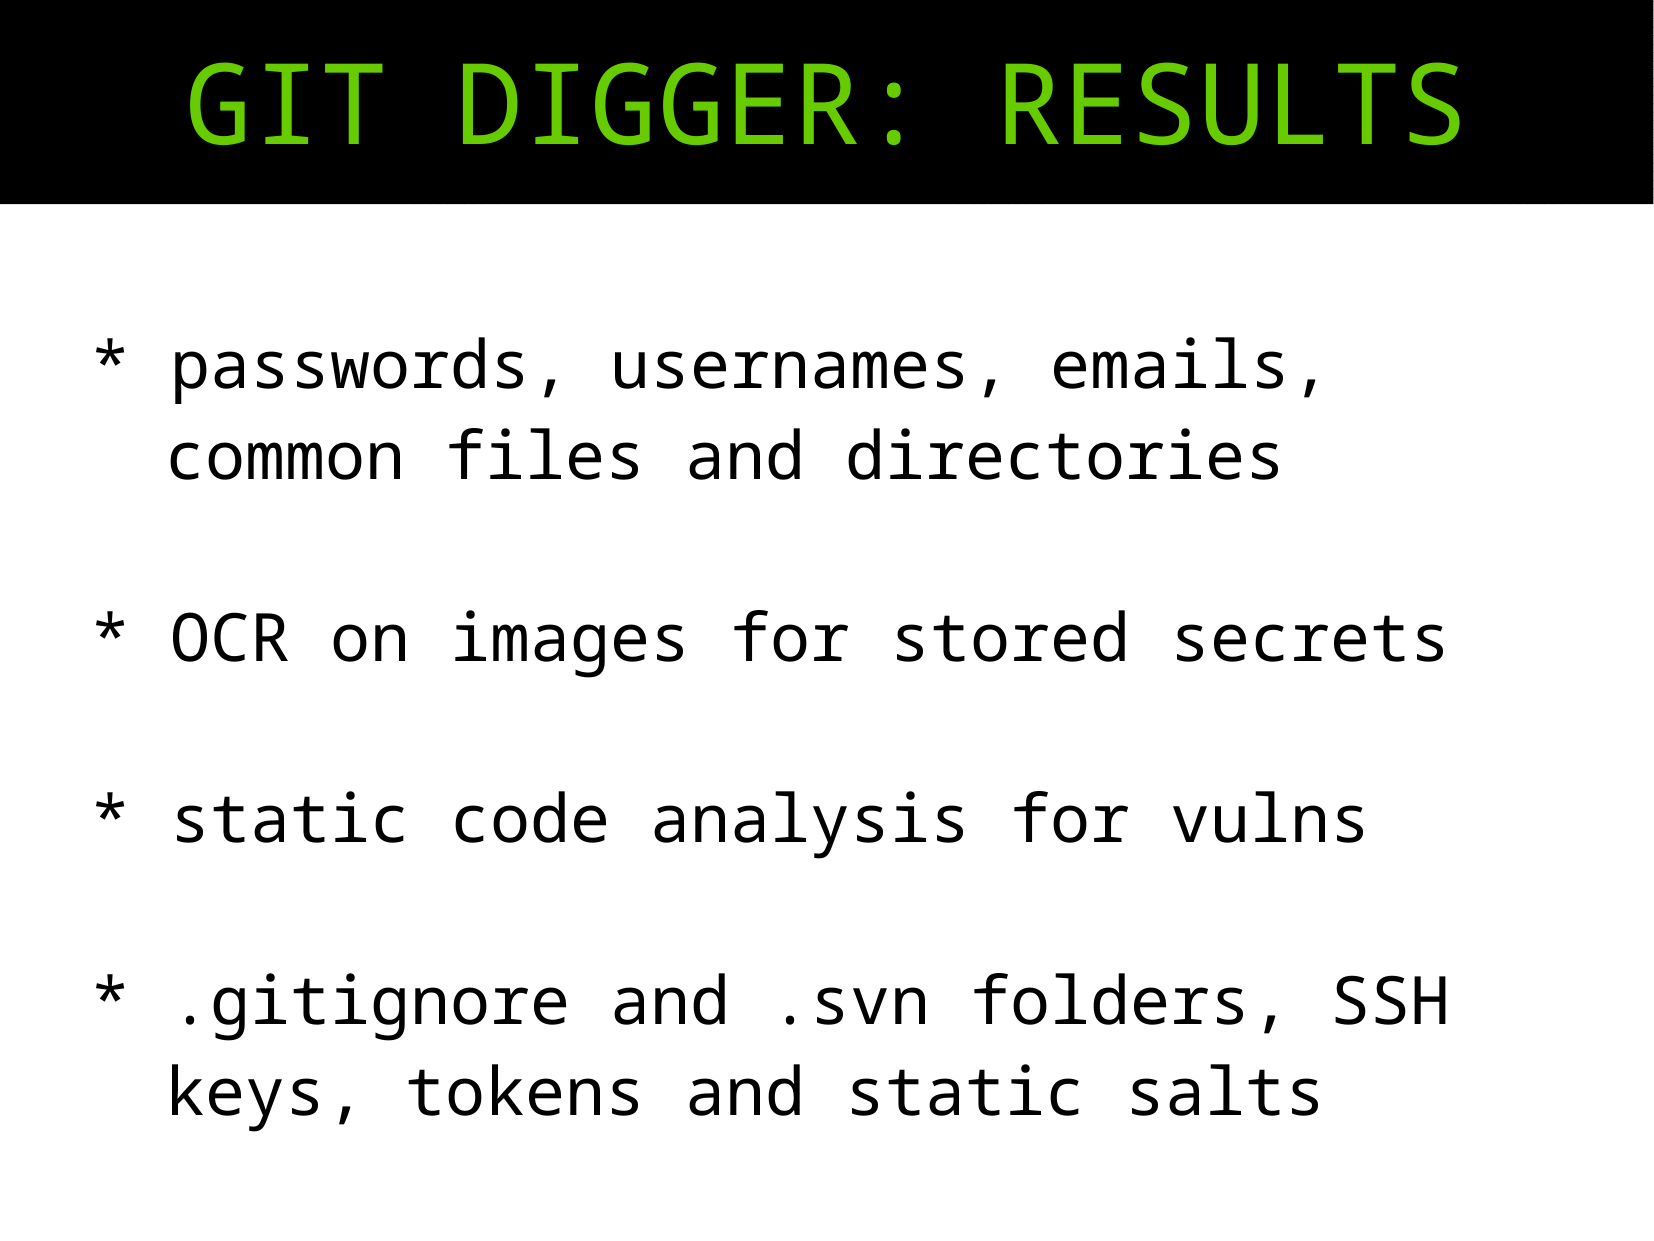

# GIT DIGGER: RESULTS
* passwords, usernames, emails,
	common files and directories
* OCR on images for stored secrets
* static code analysis for vulns
* .gitignore and .svn folders, SSH
	keys, tokens and static salts